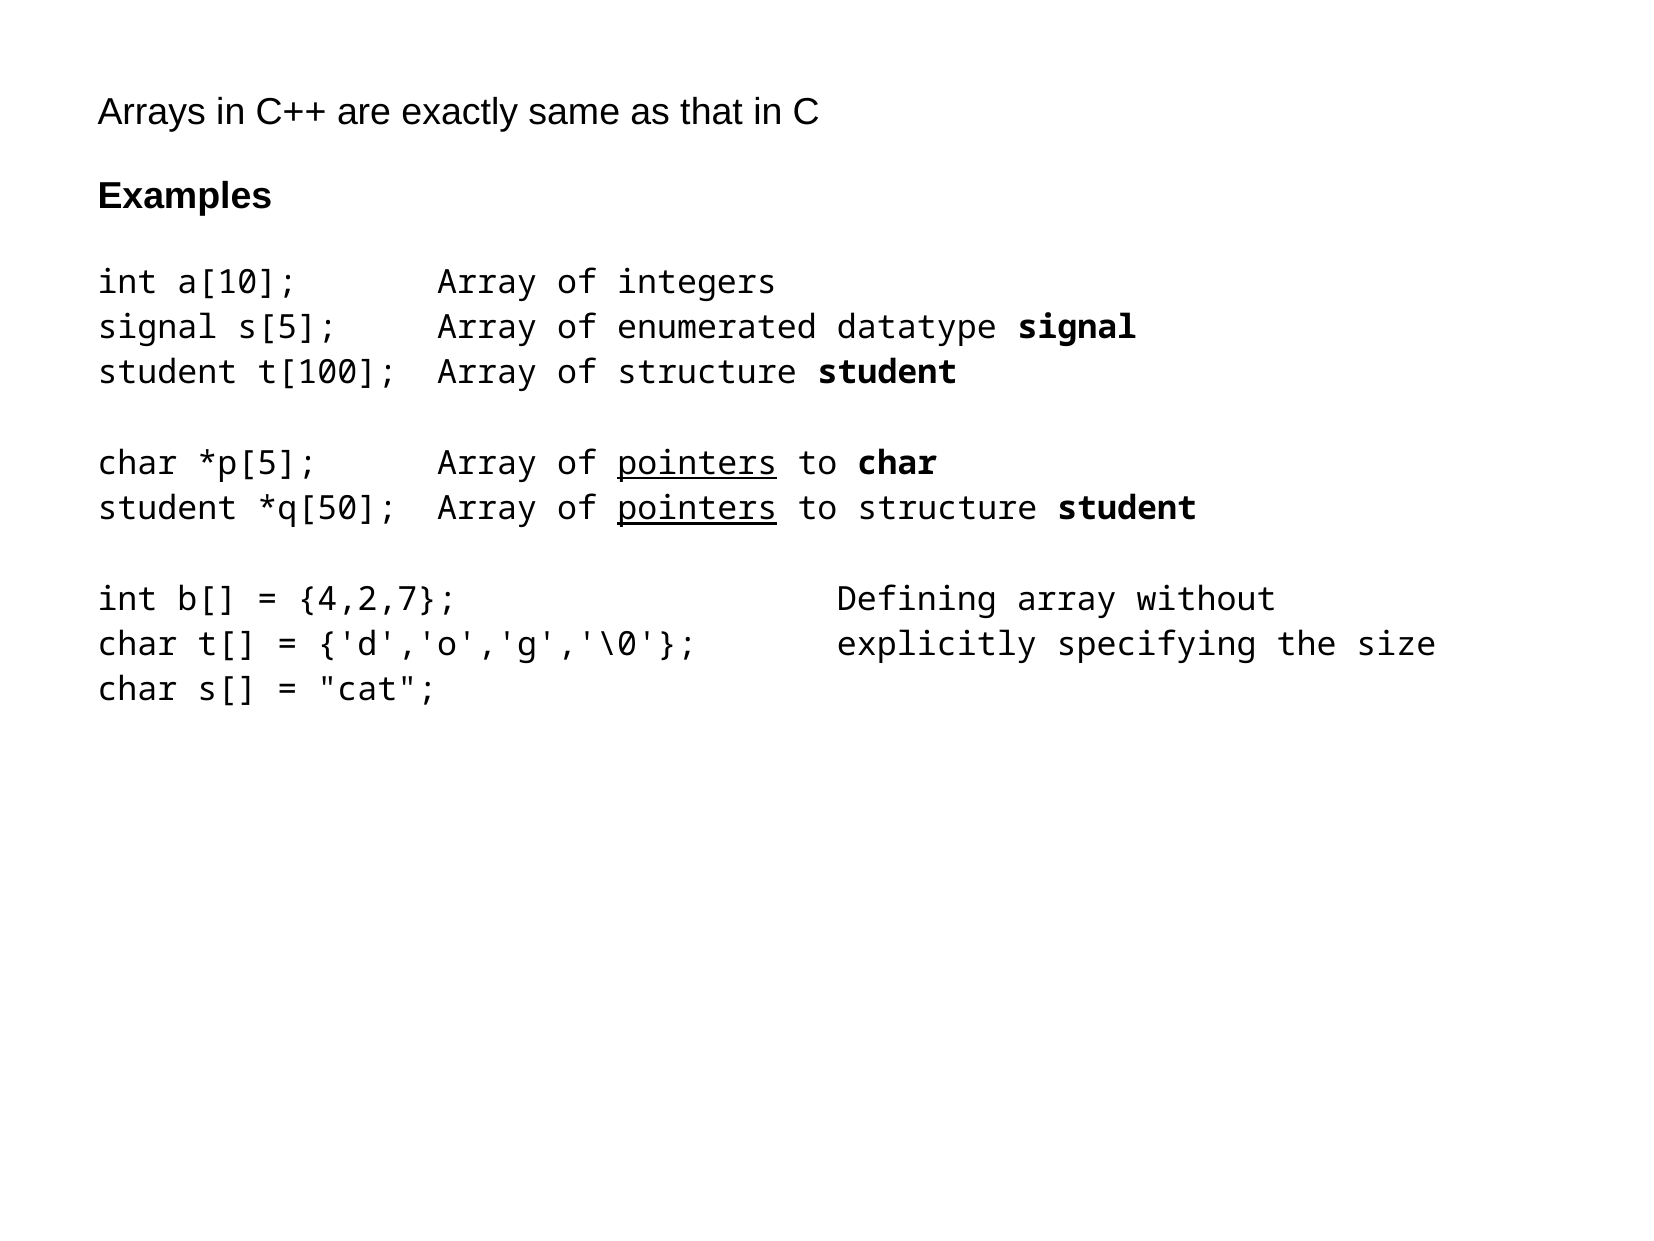

Arrays in C++ are exactly same as that in C
Examples
int a[10]; Array of integers
signal s[5]; Array of enumerated datatype signal
student t[100]; Array of structure student
char *p[5]; Array of pointers to char
student *q[50]; Array of pointers to structure student
int b[] = {4,2,7}; Defining array without
char t[] = {'d','o','g','\0'}; explicitly specifying the size
char s[] = "cat";